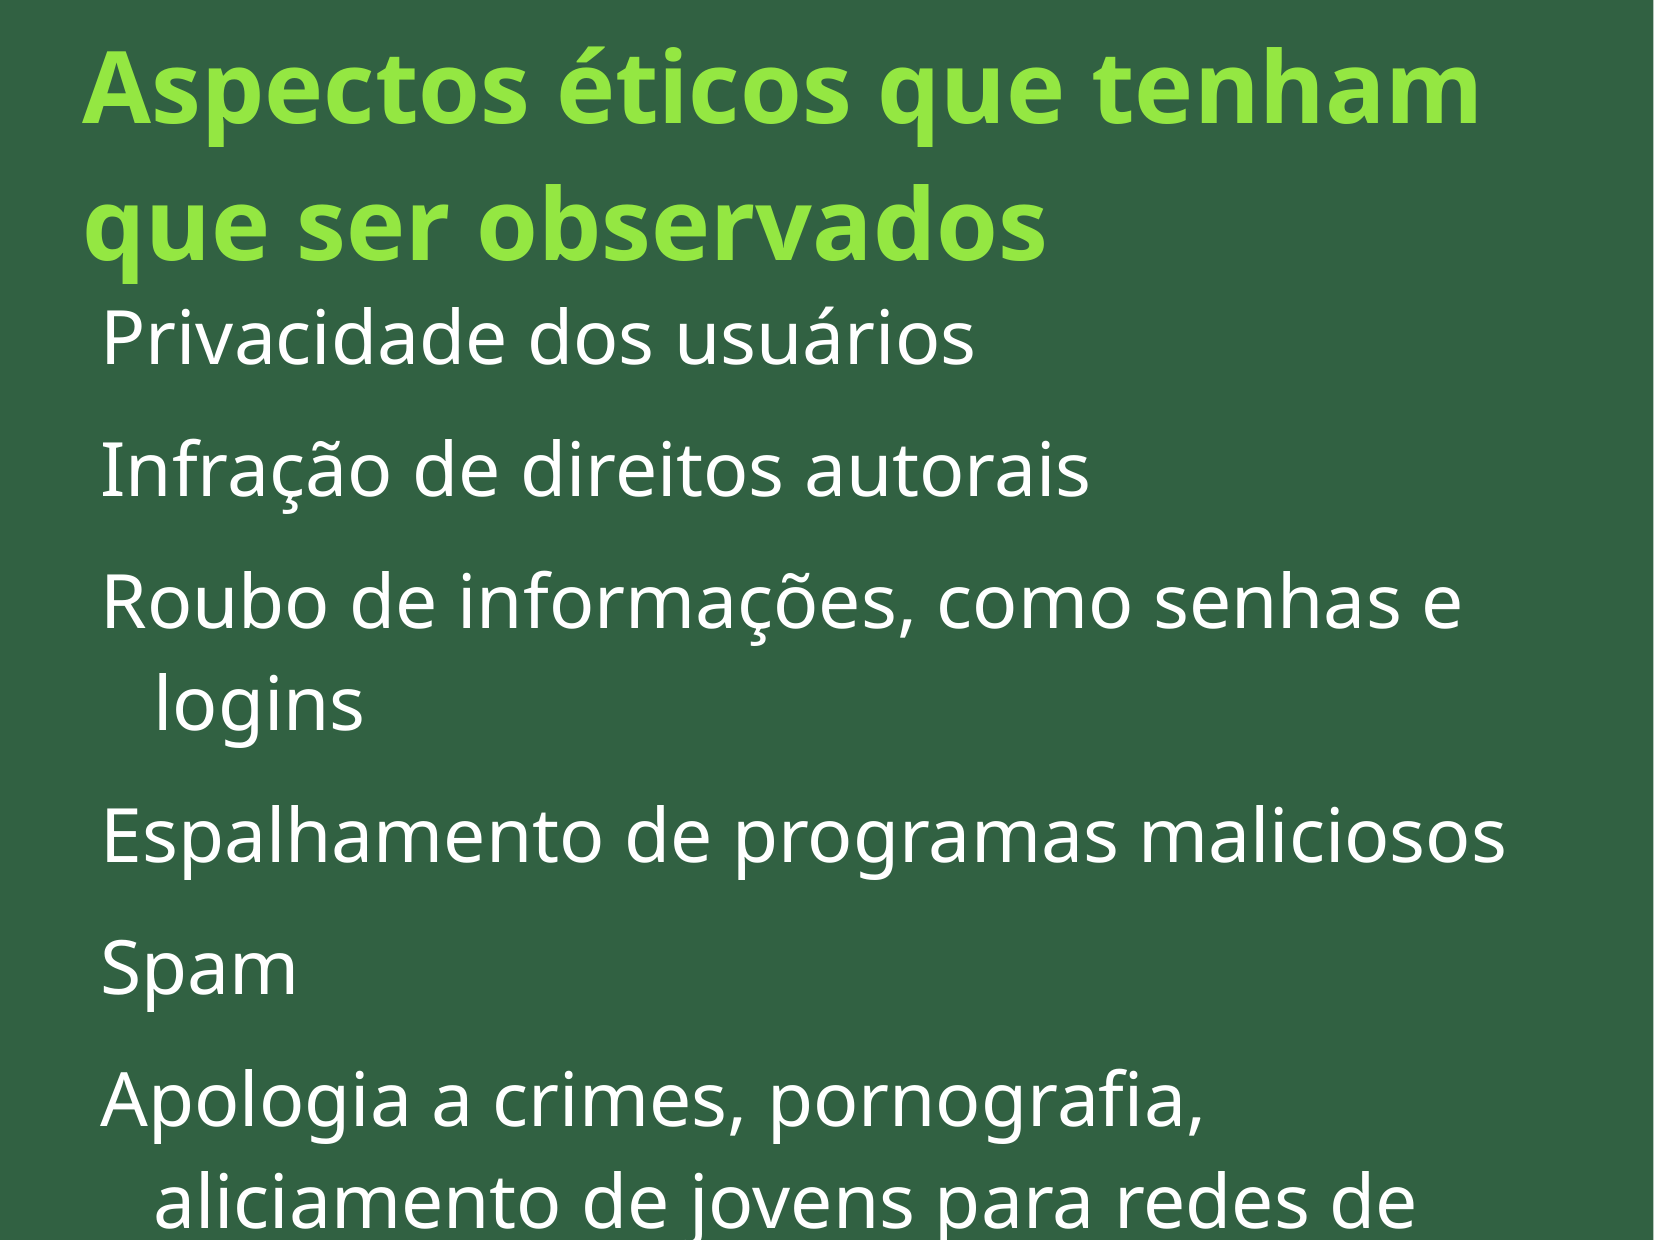

# Aspectos éticos que tenham que ser observados
Privacidade dos usuários
Infração de direitos autorais
Roubo de informações, como senhas e logins
Espalhamento de programas maliciosos
Spam
Apologia a crimes, pornografia, aliciamento de jovens para redes de pornografia e prostituição infantil, preconceito ou denegrimento à imagem de usuários